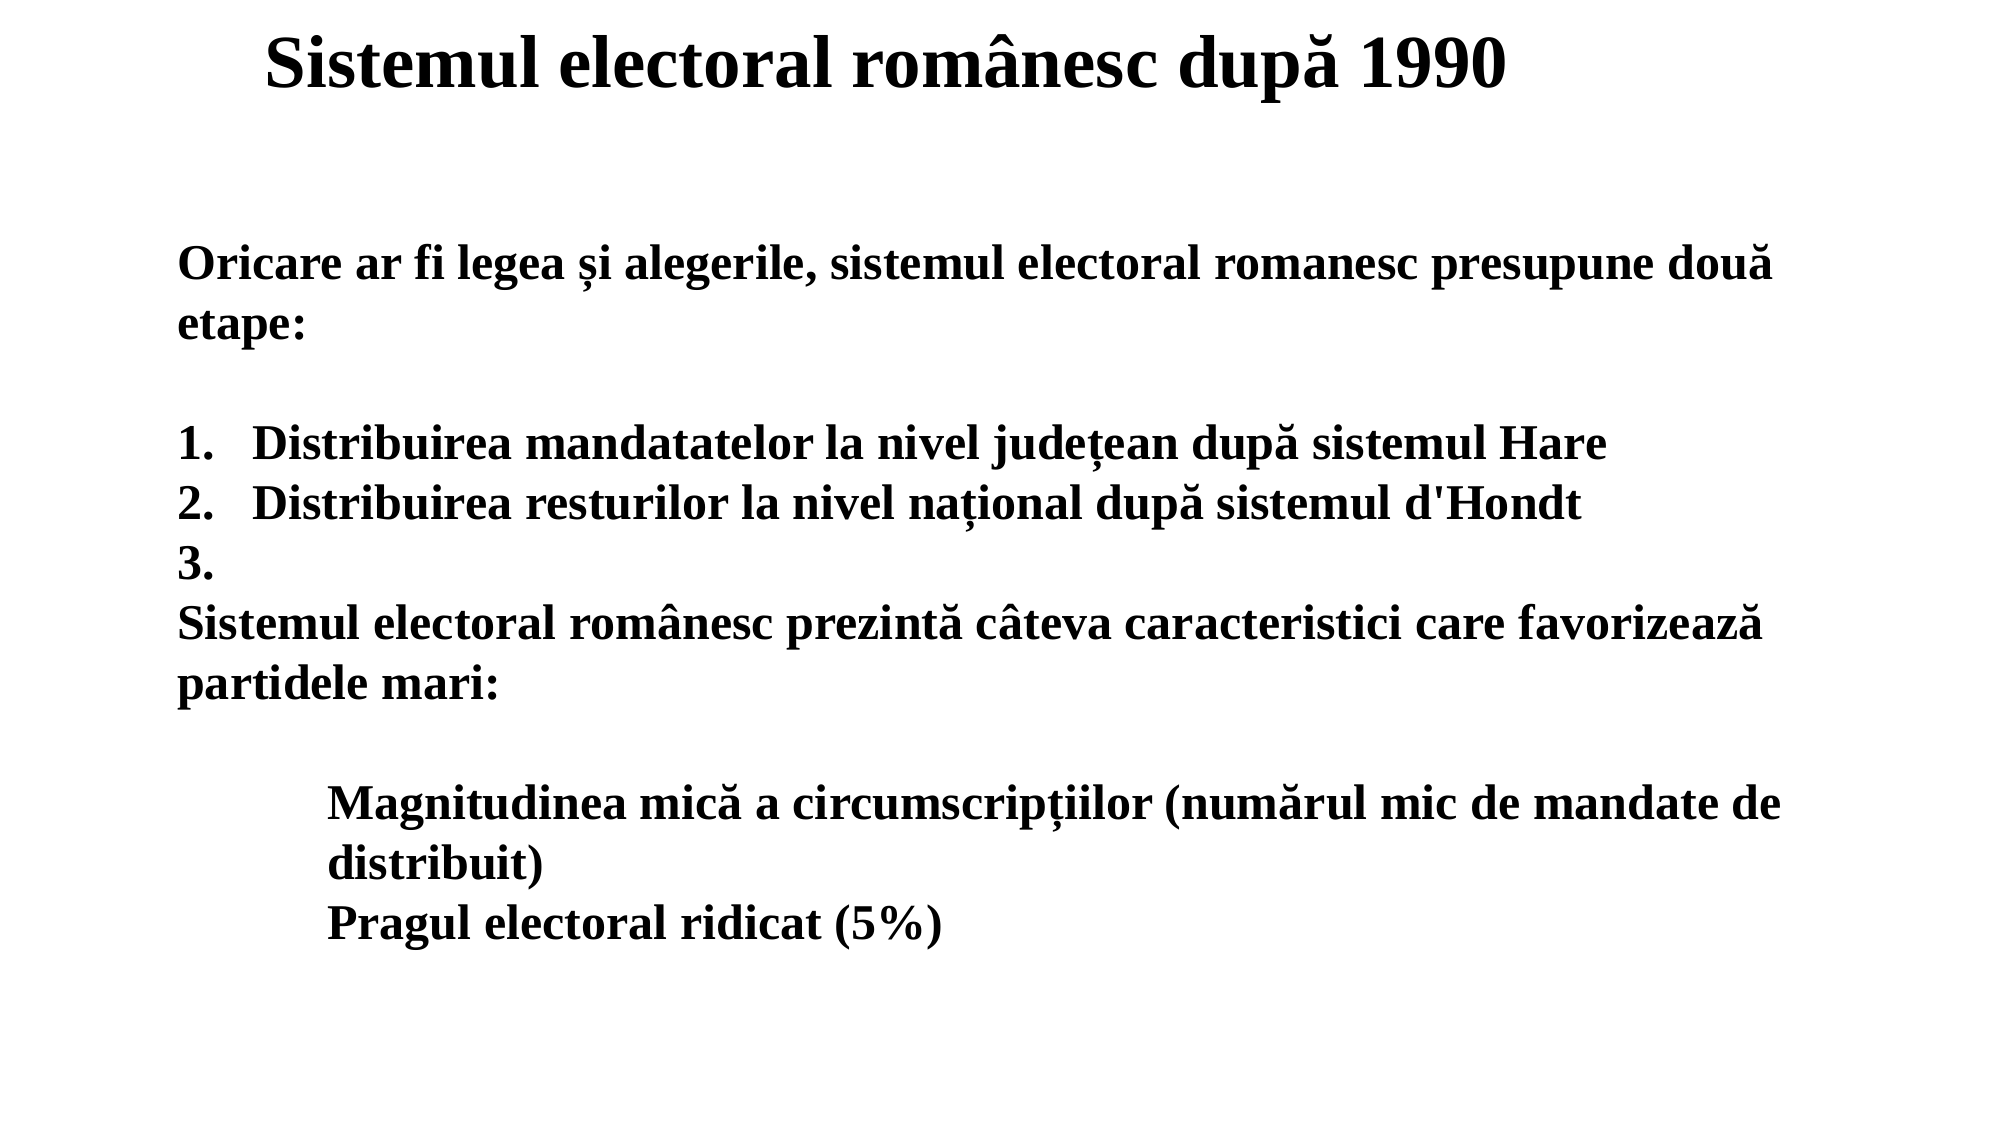

# Sistemul electoral românesc după 1990
Oricare ar fi legea și alegerile, sistemul electoral romanesc presupune două etape:
Distribuirea mandatatelor la nivel județean după sistemul Hare
Distribuirea resturilor la nivel național după sistemul d'Hondt
Sistemul electoral românesc prezintă câteva caracteristici care favorizează partidele mari:
Magnitudinea mică a circumscripțiilor (numărul mic de mandate de distribuit)
Pragul electoral ridicat (5%)